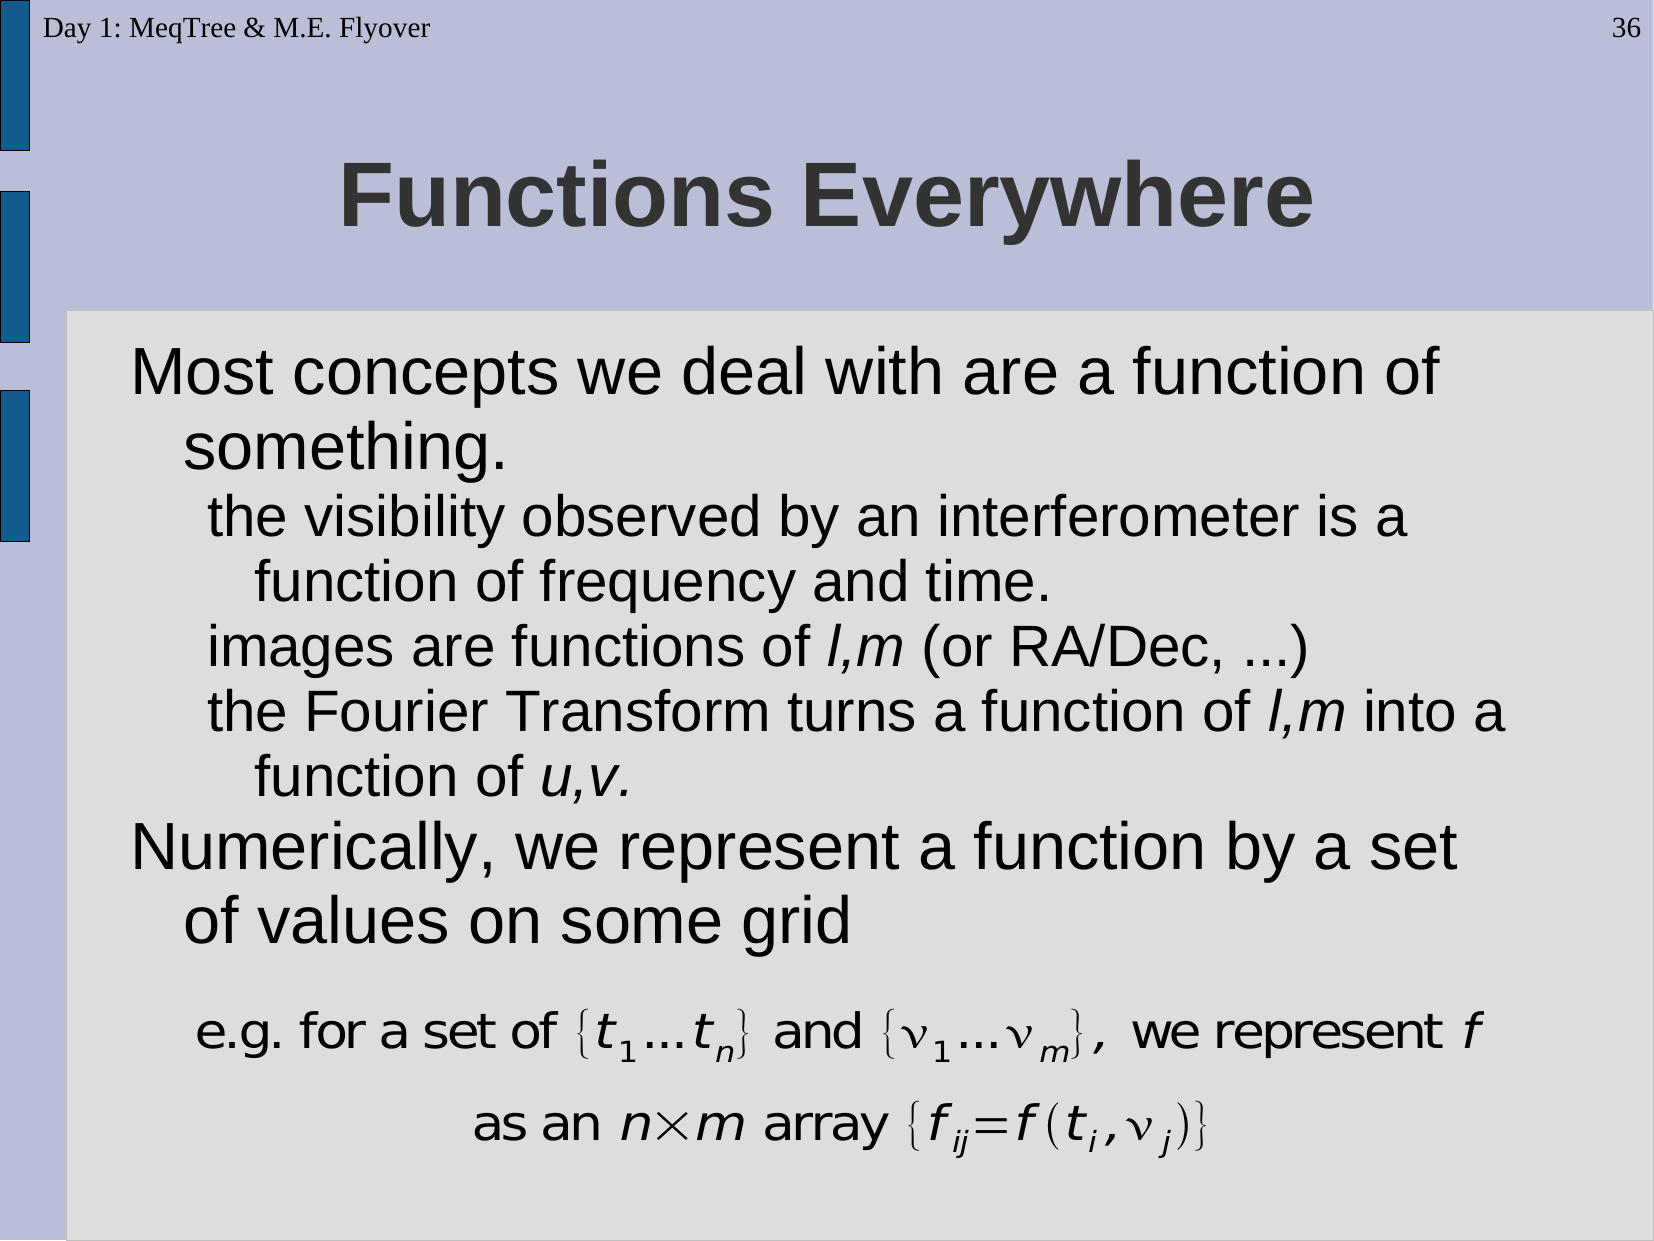

Day 1: MeqTree & M.E. Flyover
36
# Functions Everywhere
Most concepts we deal with are a function of something.
the visibility observed by an interferometer is a function of frequency and time.
images are functions of l,m (or RA/Dec, ...)
the Fourier Transform turns a function of l,m into a function of u,v.
Numerically, we represent a function by a set of values on some grid